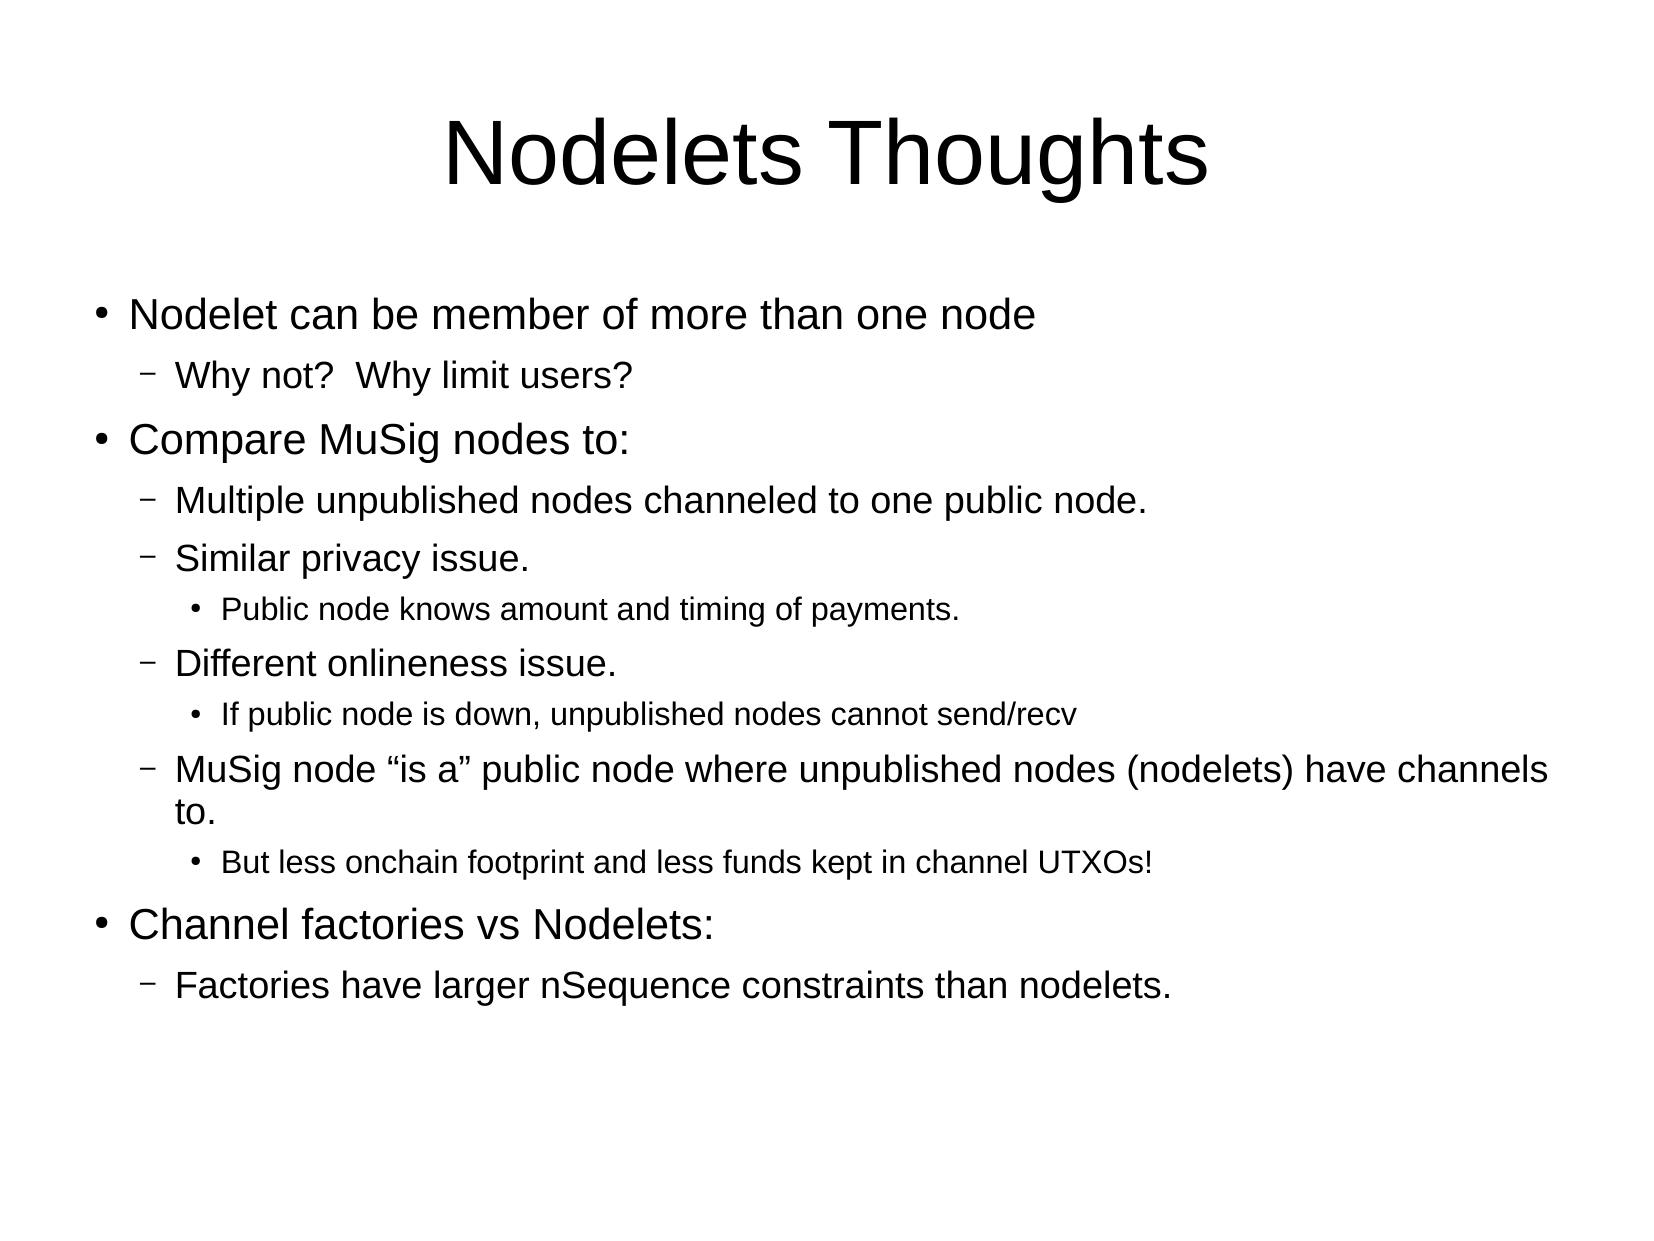

# Nodelets Thoughts
Nodelet can be member of more than one node
Why not? Why limit users?
Compare MuSig nodes to:
Multiple unpublished nodes channeled to one public node.
Similar privacy issue.
Public node knows amount and timing of payments.
Different onlineness issue.
If public node is down, unpublished nodes cannot send/recv
MuSig node “is a” public node where unpublished nodes (nodelets) have channels to.
But less onchain footprint and less funds kept in channel UTXOs!
Channel factories vs Nodelets:
Factories have larger nSequence constraints than nodelets.